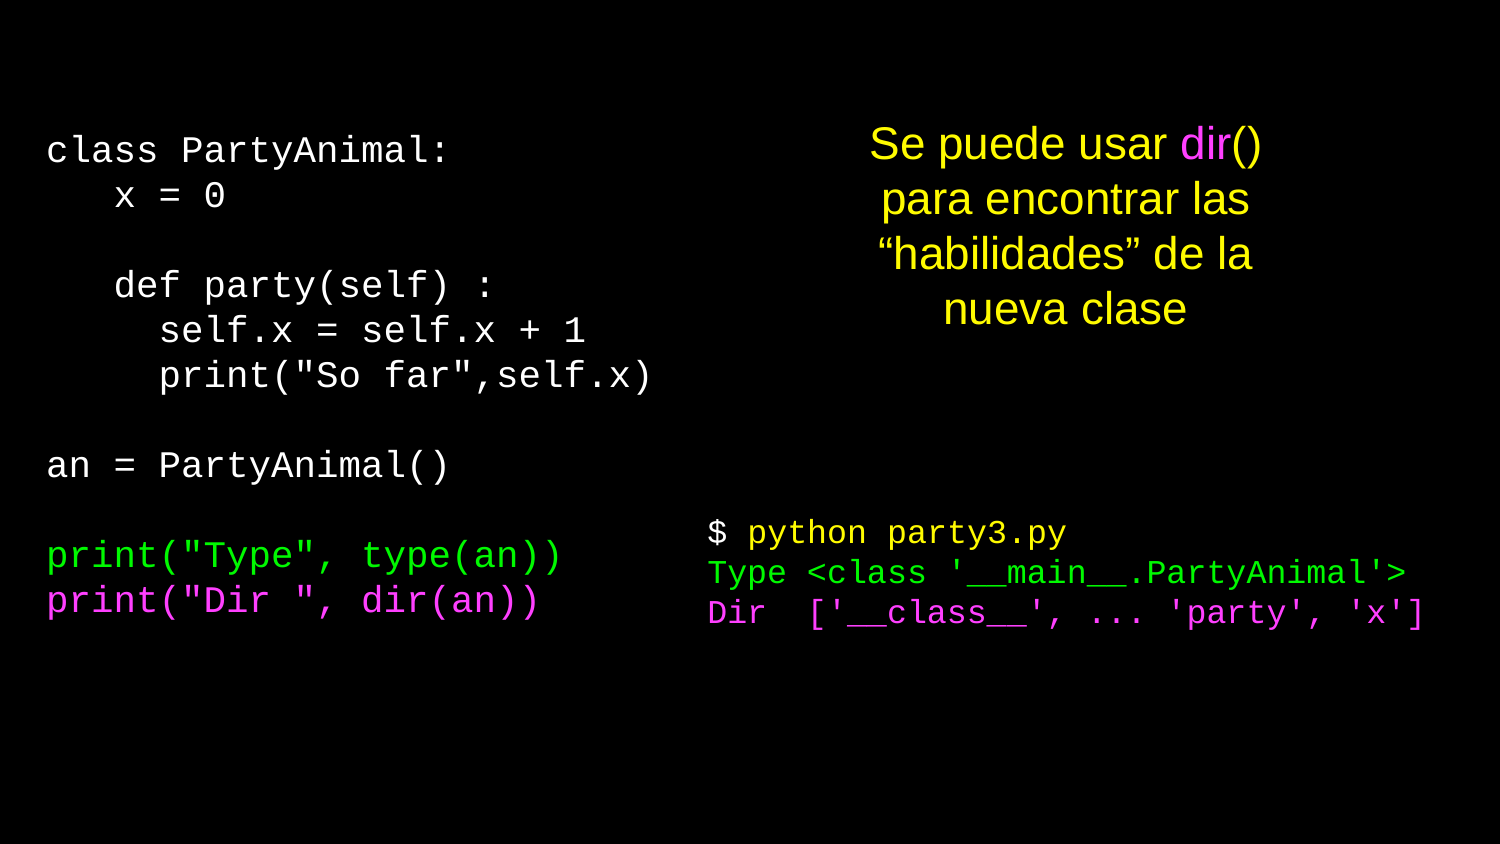

class PartyAnimal:
 x = 0
 def party(self) :
 self.x = self.x + 1
 print("So far",self.x)
an = PartyAnimal()
print("Type", type(an))
print("Dir ", dir(an))
Se puede usar dir() para encontrar las “habilidades” de la nueva clase
$ python party3.py
Type <class '__main__.PartyAnimal'>
Dir ['__class__', ... 'party', 'x']